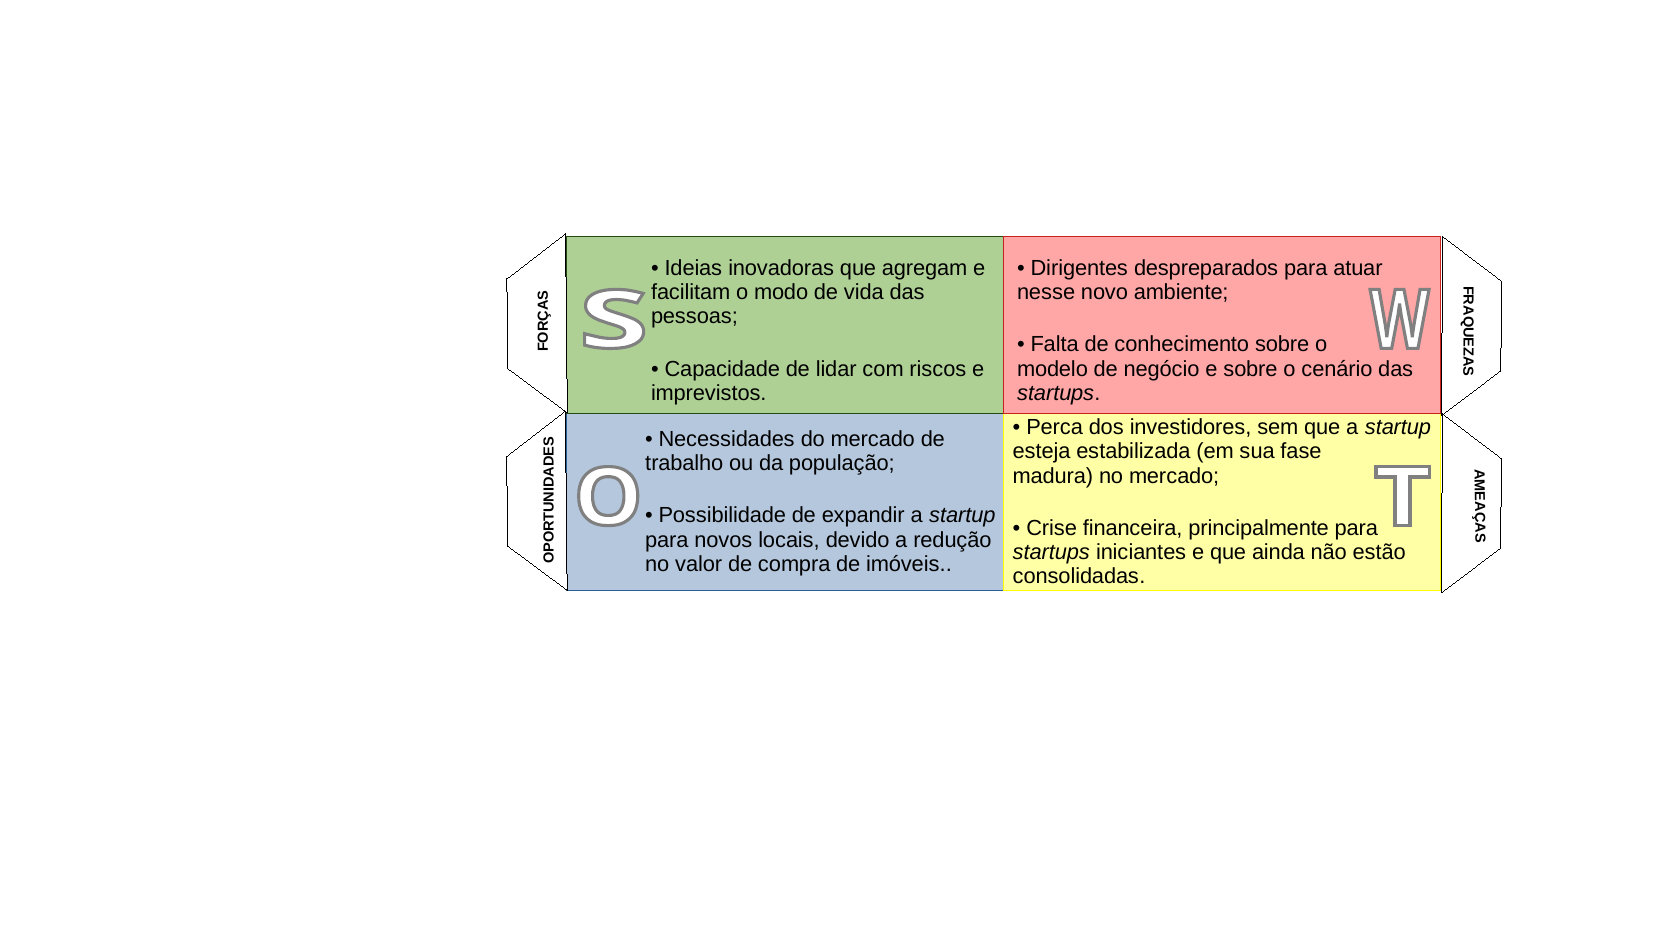

• Ideias inovadoras que agregam e
facilitam o modo de vida das
pessoas;
• Capacidade de lidar com riscos e imprevistos.
• Dirigentes despreparados para atuar nesse novo ambiente;
• Falta de conhecimento sobre o
modelo de negócio e sobre o cenário das startups.
S
W
FORÇAS
FRAQUEZAS
• Perca dos investidores, sem que a startup esteja estabilizada (em sua fase
madura) no mercado;
• Crise financeira, principalmente para startups iniciantes e que ainda não estão consolidadas.
• Necessidades do mercado de trabalho ou da população;
• Possibilidade de expandir a startup para novos locais, devido a redução no valor de compra de imóveis..
O
T
OPORTUNIDADES
AMEAÇAS